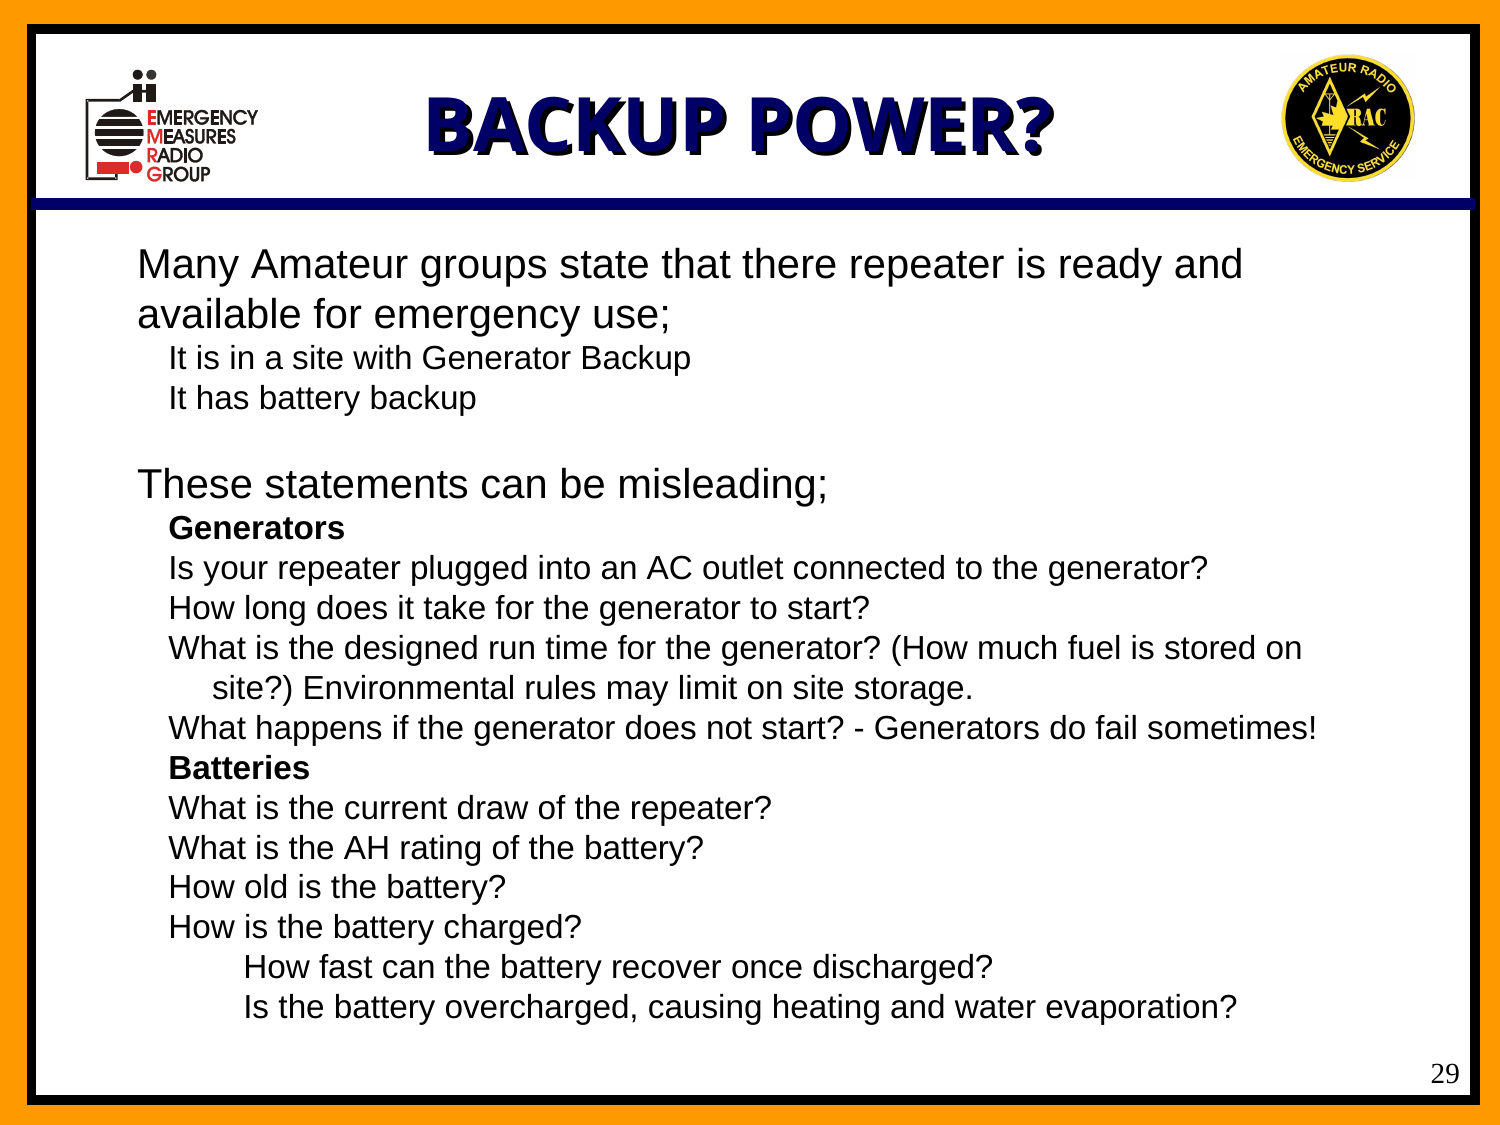

BACKUP POWER?
Many Amateur groups state that there repeater is ready and available for emergency use;
It is in a site with Generator Backup
It has battery backup
These statements can be misleading;
Generators
Is your repeater plugged into an AC outlet connected to the generator?
How long does it take for the generator to start?
What is the designed run time for the generator? (How much fuel is stored on site?) Environmental rules may limit on site storage.
What happens if the generator does not start? - Generators do fail sometimes!
Batteries
What is the current draw of the repeater?
What is the AH rating of the battery?
How old is the battery?
How is the battery charged?
How fast can the battery recover once discharged?
Is the battery overcharged, causing heating and water evaporation?
29